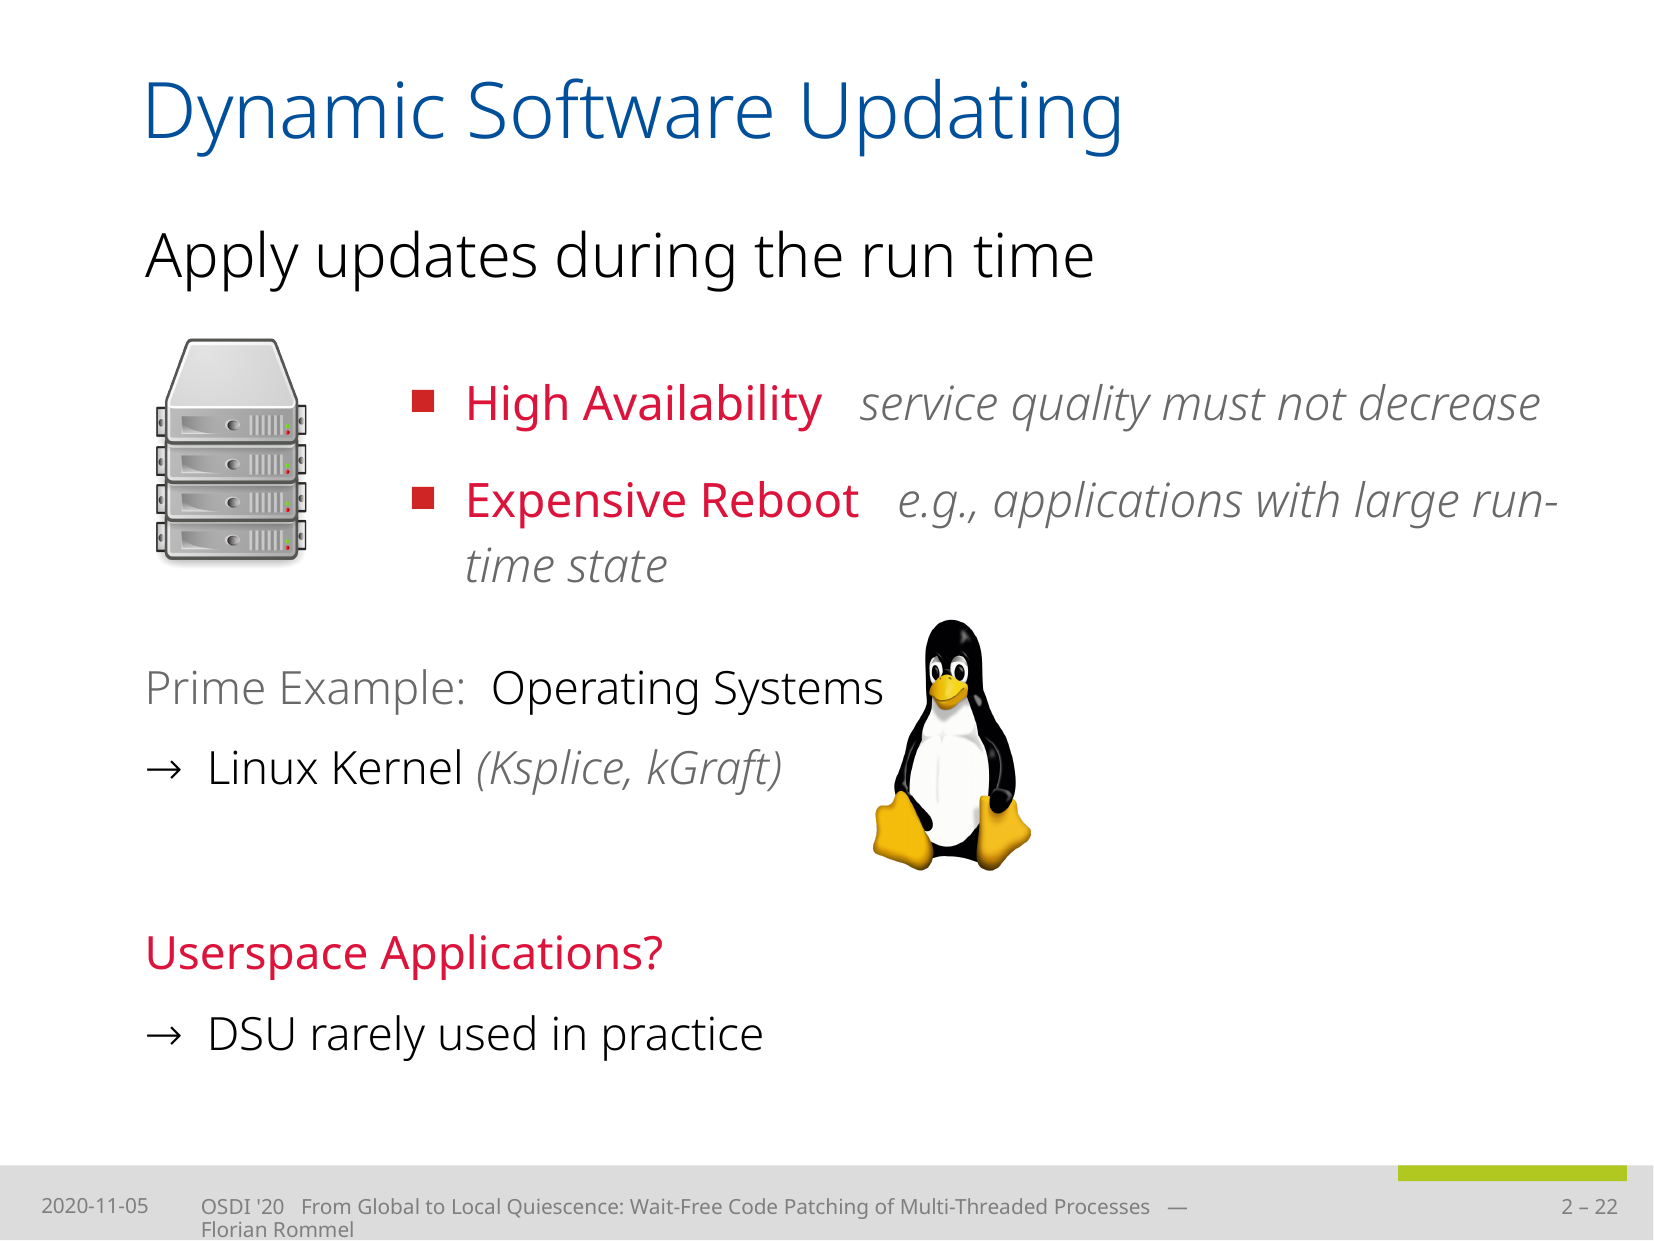

# Dynamic Software Updating
Apply updates during the run time
High Availability service quality must not decrease
Expensive Reboot e.g., applications with large run-time state
Prime Example: Operating Systems
→ Linux Kernel (Ksplice, kGraft)
Userspace Applications?
→ DSU rarely used in practice
2